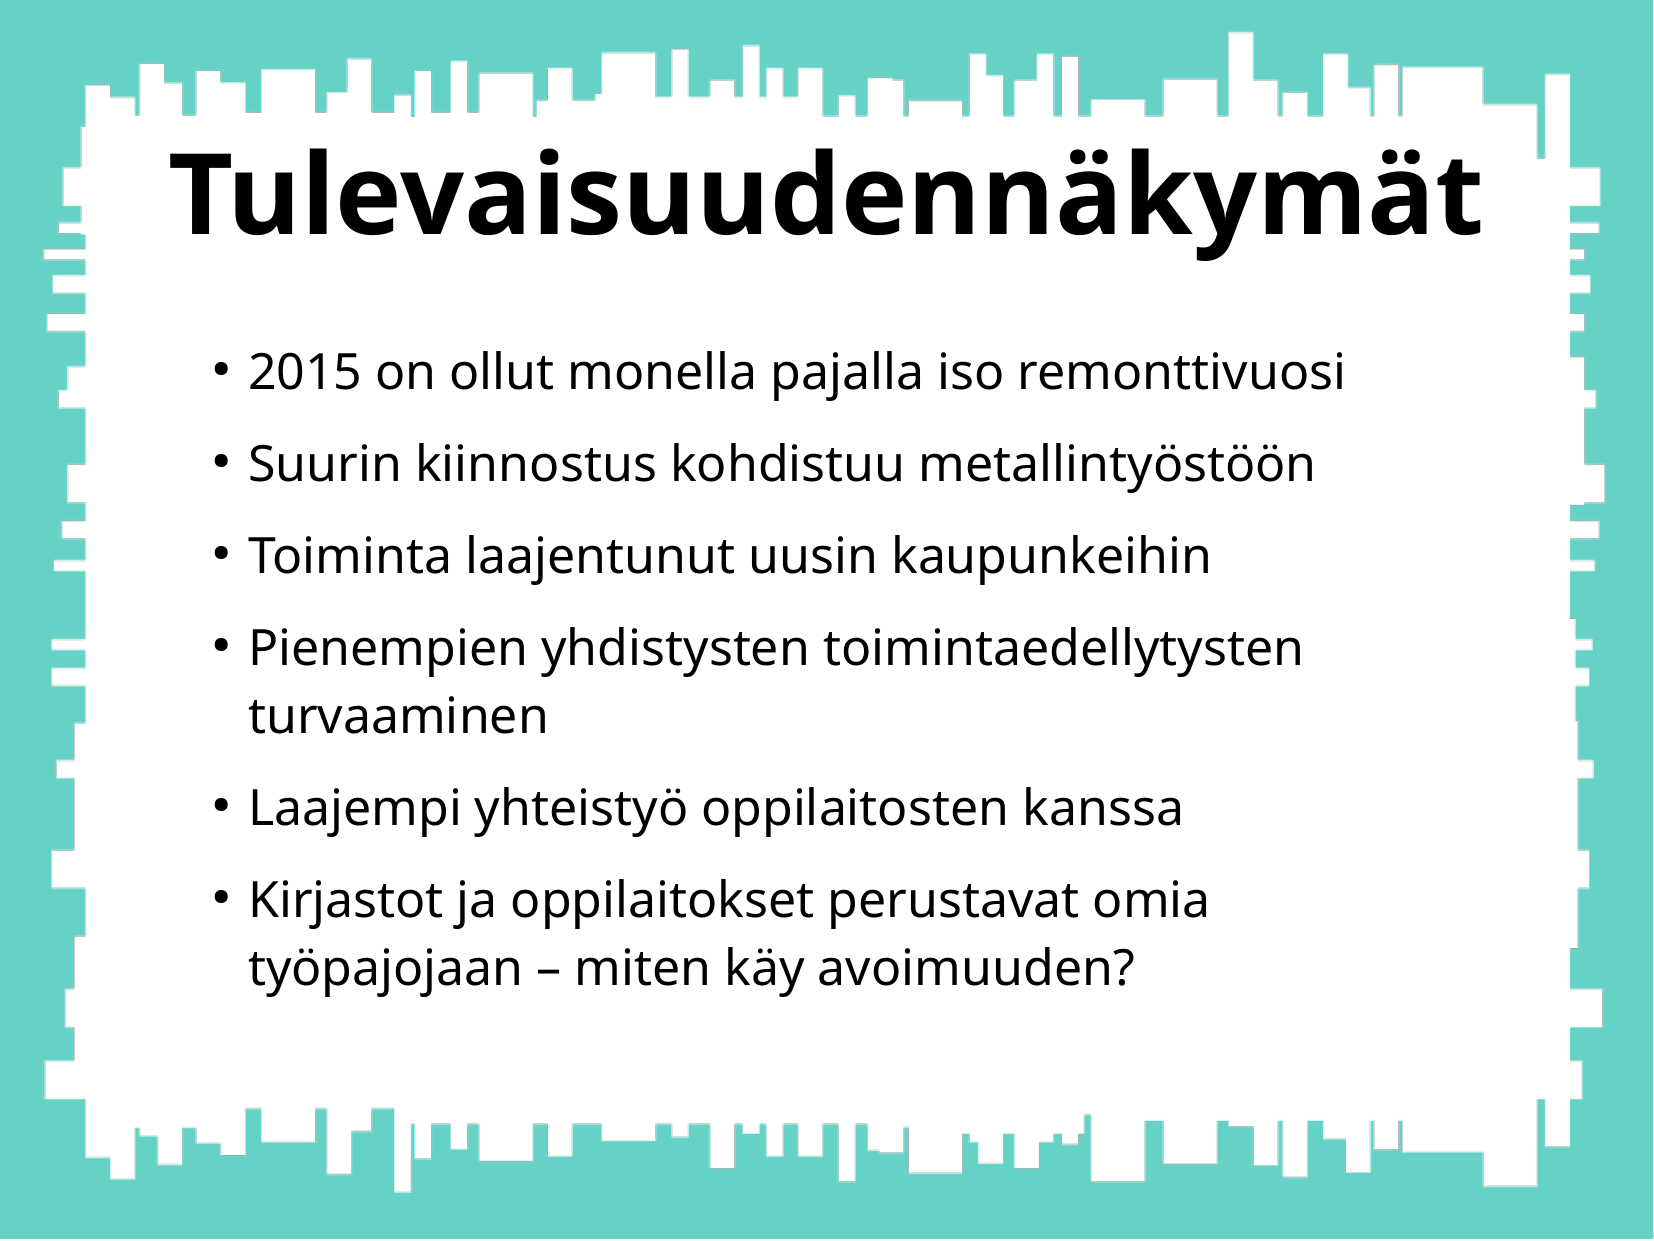

# Tulevaisuudennäkymät
2015 on ollut monella pajalla iso remonttivuosi
Suurin kiinnostus kohdistuu metallintyöstöön
Toiminta laajentunut uusin kaupunkeihin
Pienempien yhdistysten toimintaedellytysten turvaaminen
Laajempi yhteistyö oppilaitosten kanssa
Kirjastot ja oppilaitokset perustavat omia työpajojaan – miten käy avoimuuden?